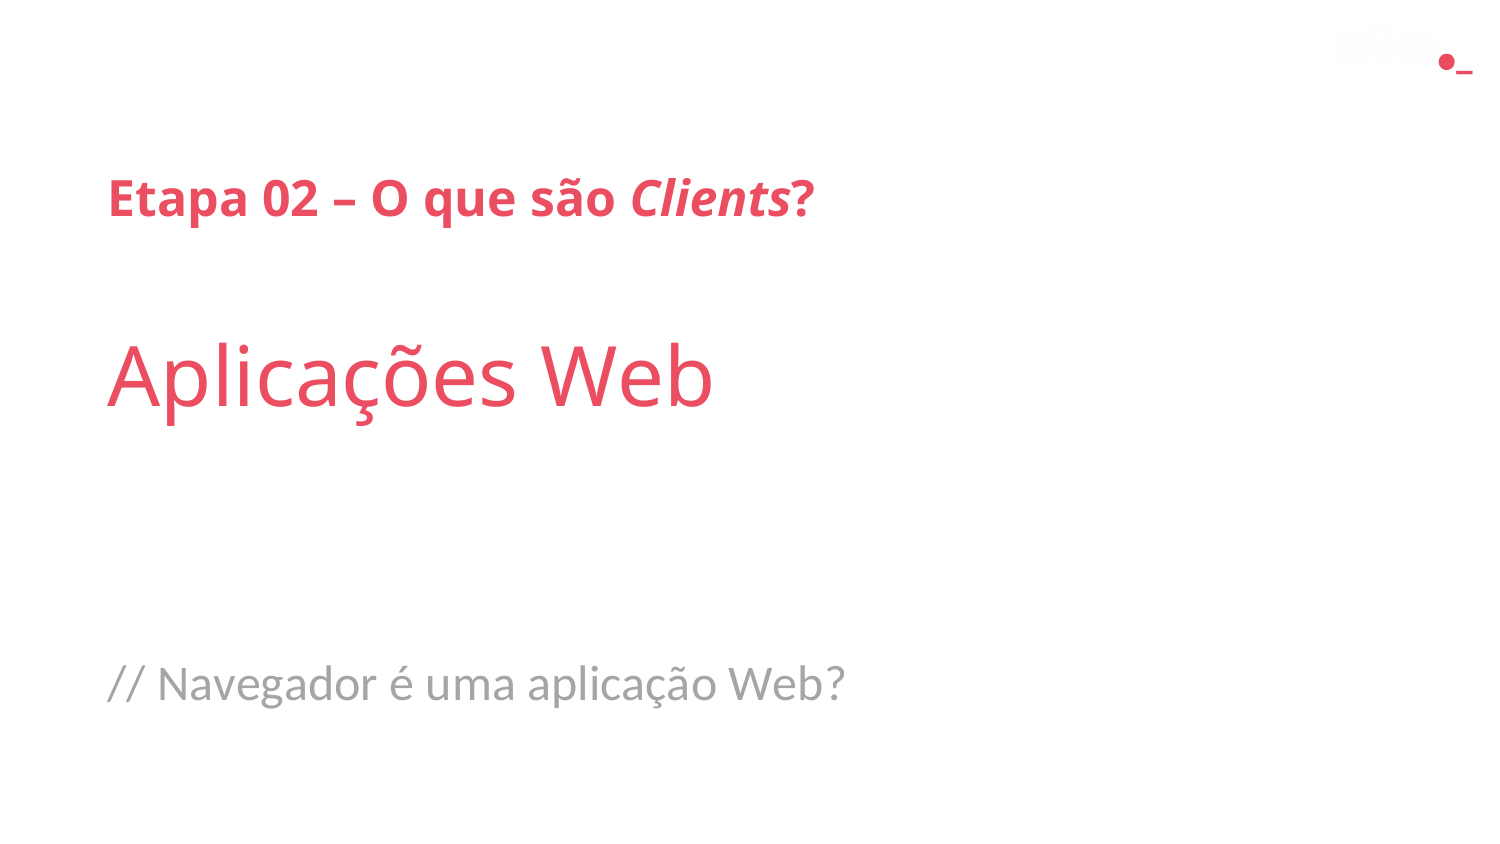

Etapa 02 – O que são Clients?
Aplicações Web
// Navegador é uma aplicação Web?